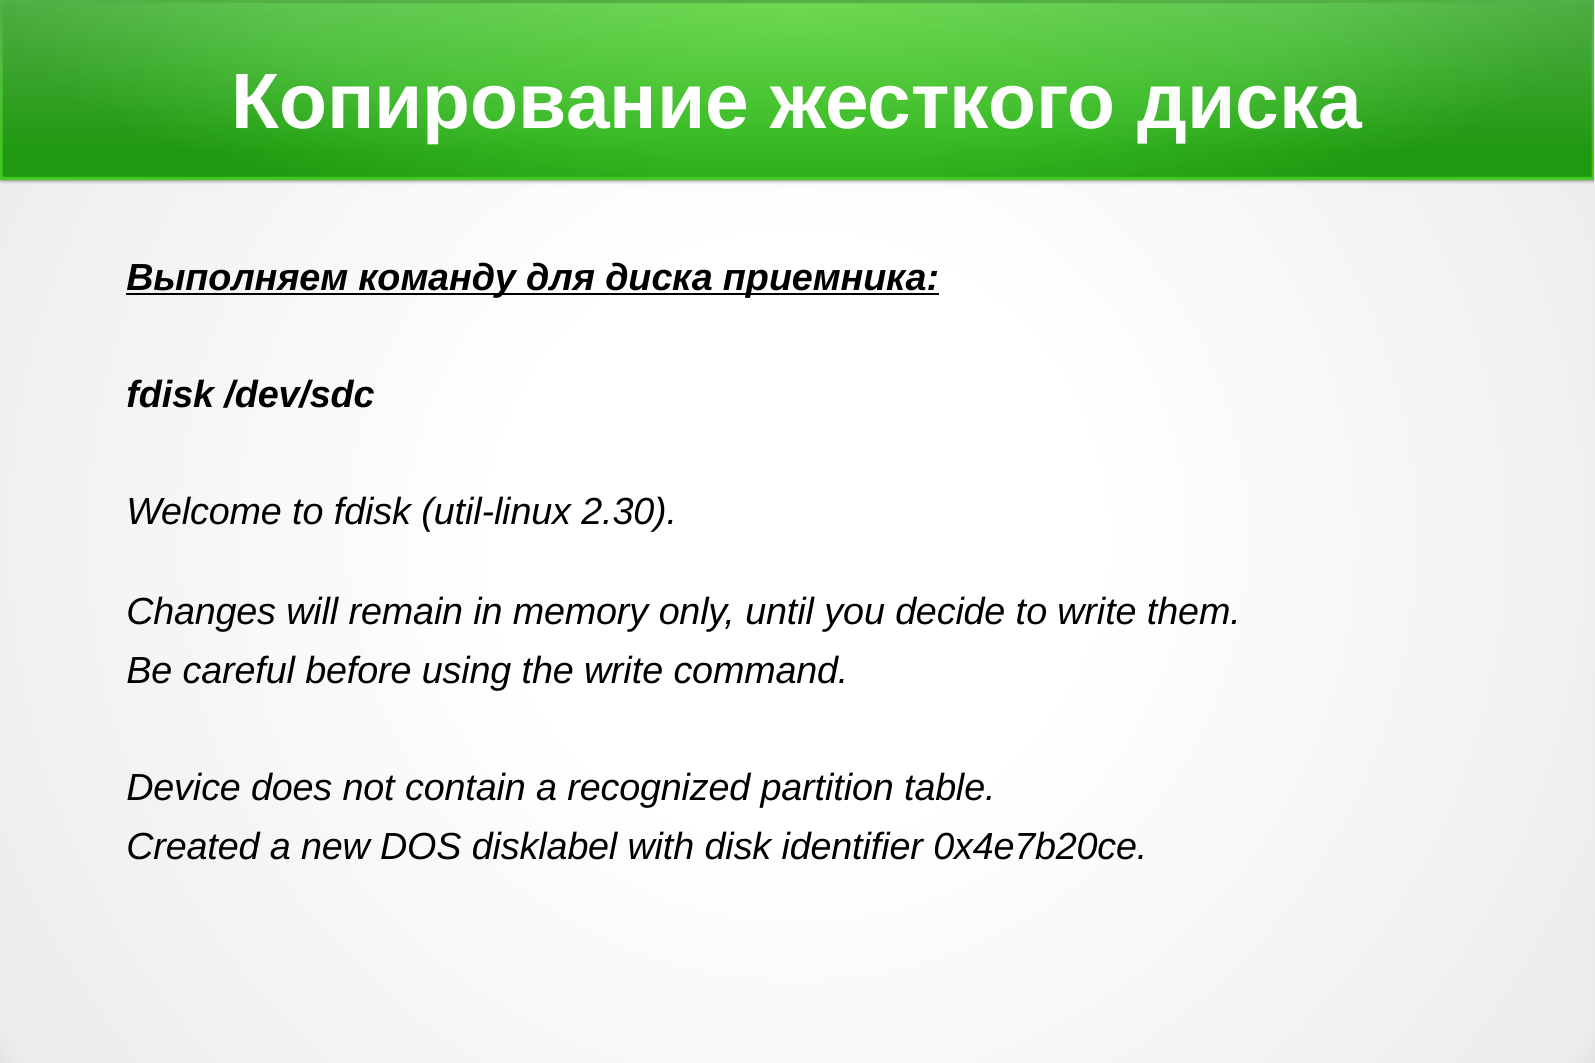

# Копирование жесткого диска
Выполняем команду для диска приемника:
fdisk /dev/sdc
Welcome to fdisk (util-linux 2.30).
Changes will remain in memory only, until you decide to write them.
Be careful before using the write command.
Device does not contain a recognized partition table.
Created a new DOS disklabel with disk identifier 0x4e7b20ce.